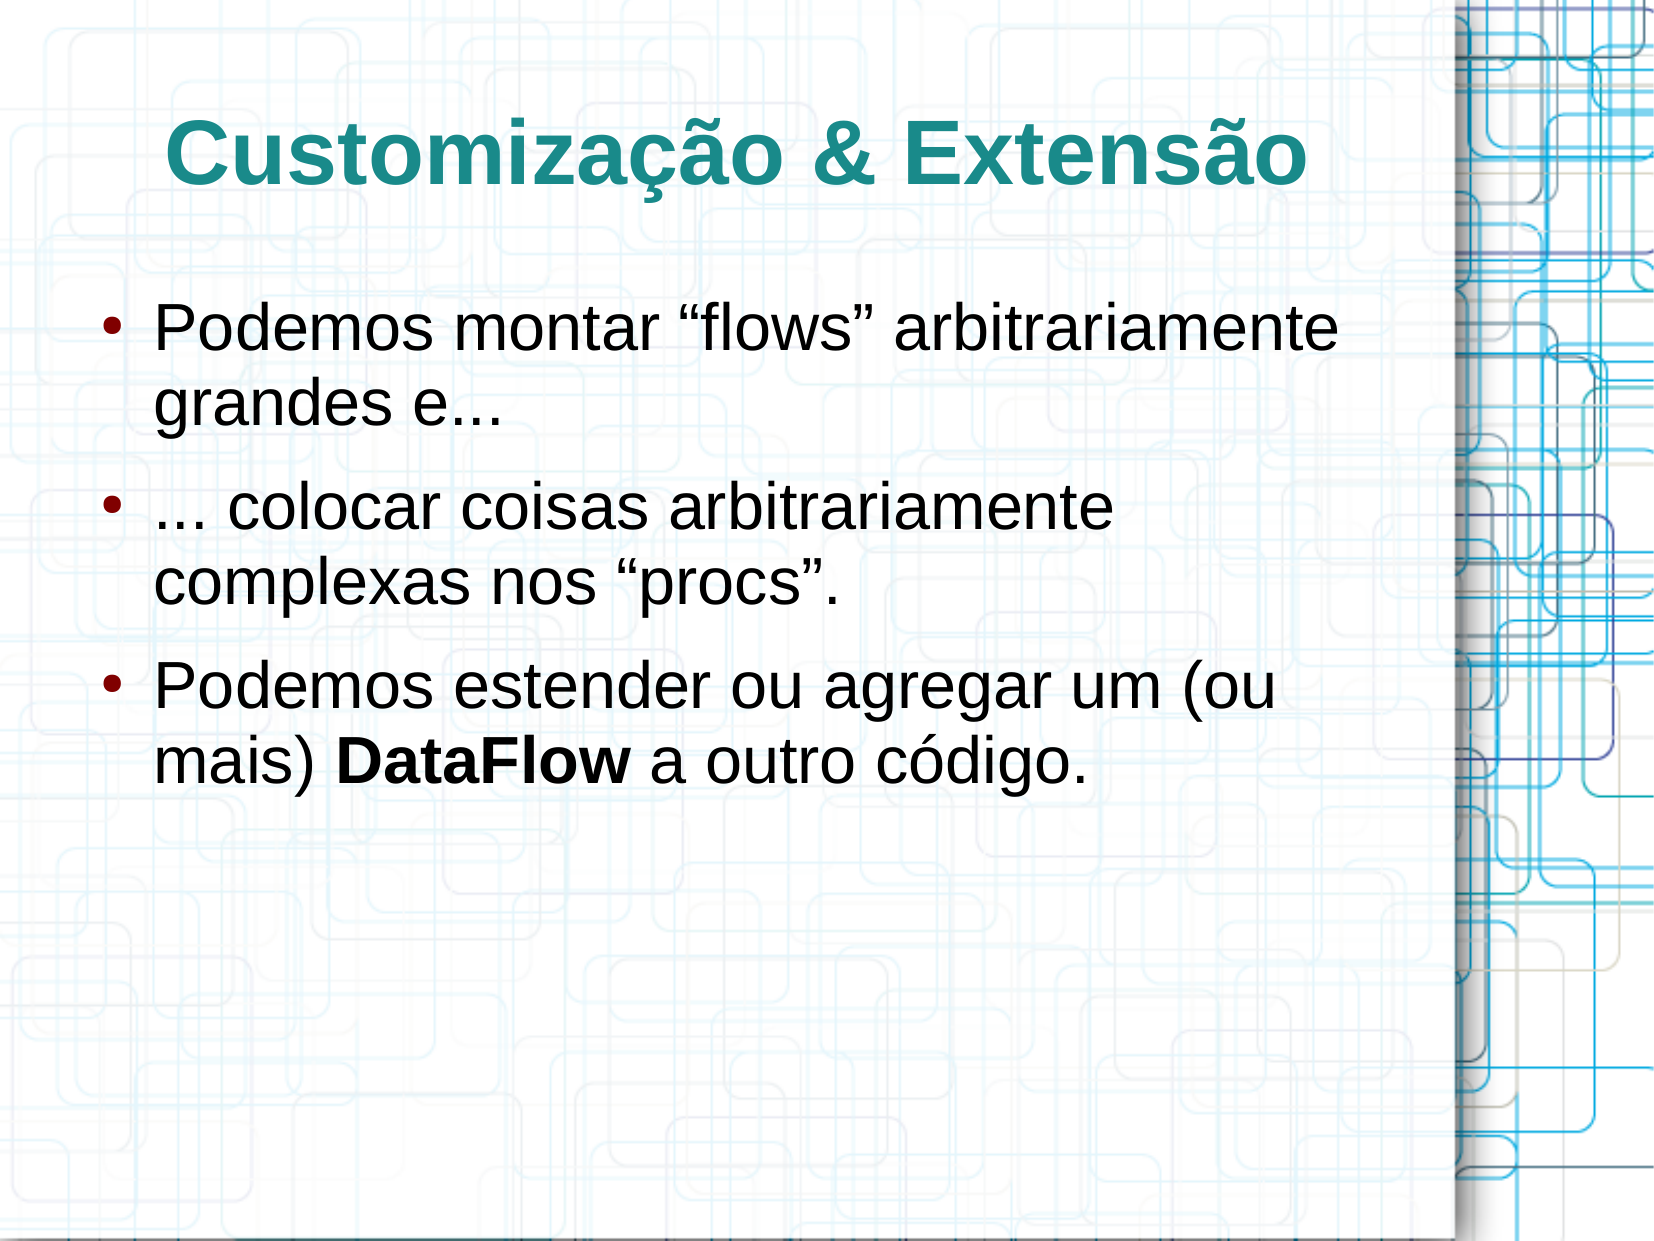

# Customização & Extensão
Podemos montar “flows” arbitrariamente grandes e...
... colocar coisas arbitrariamente complexas nos “procs”.
Podemos estender ou agregar um (ou mais) DataFlow a outro código.